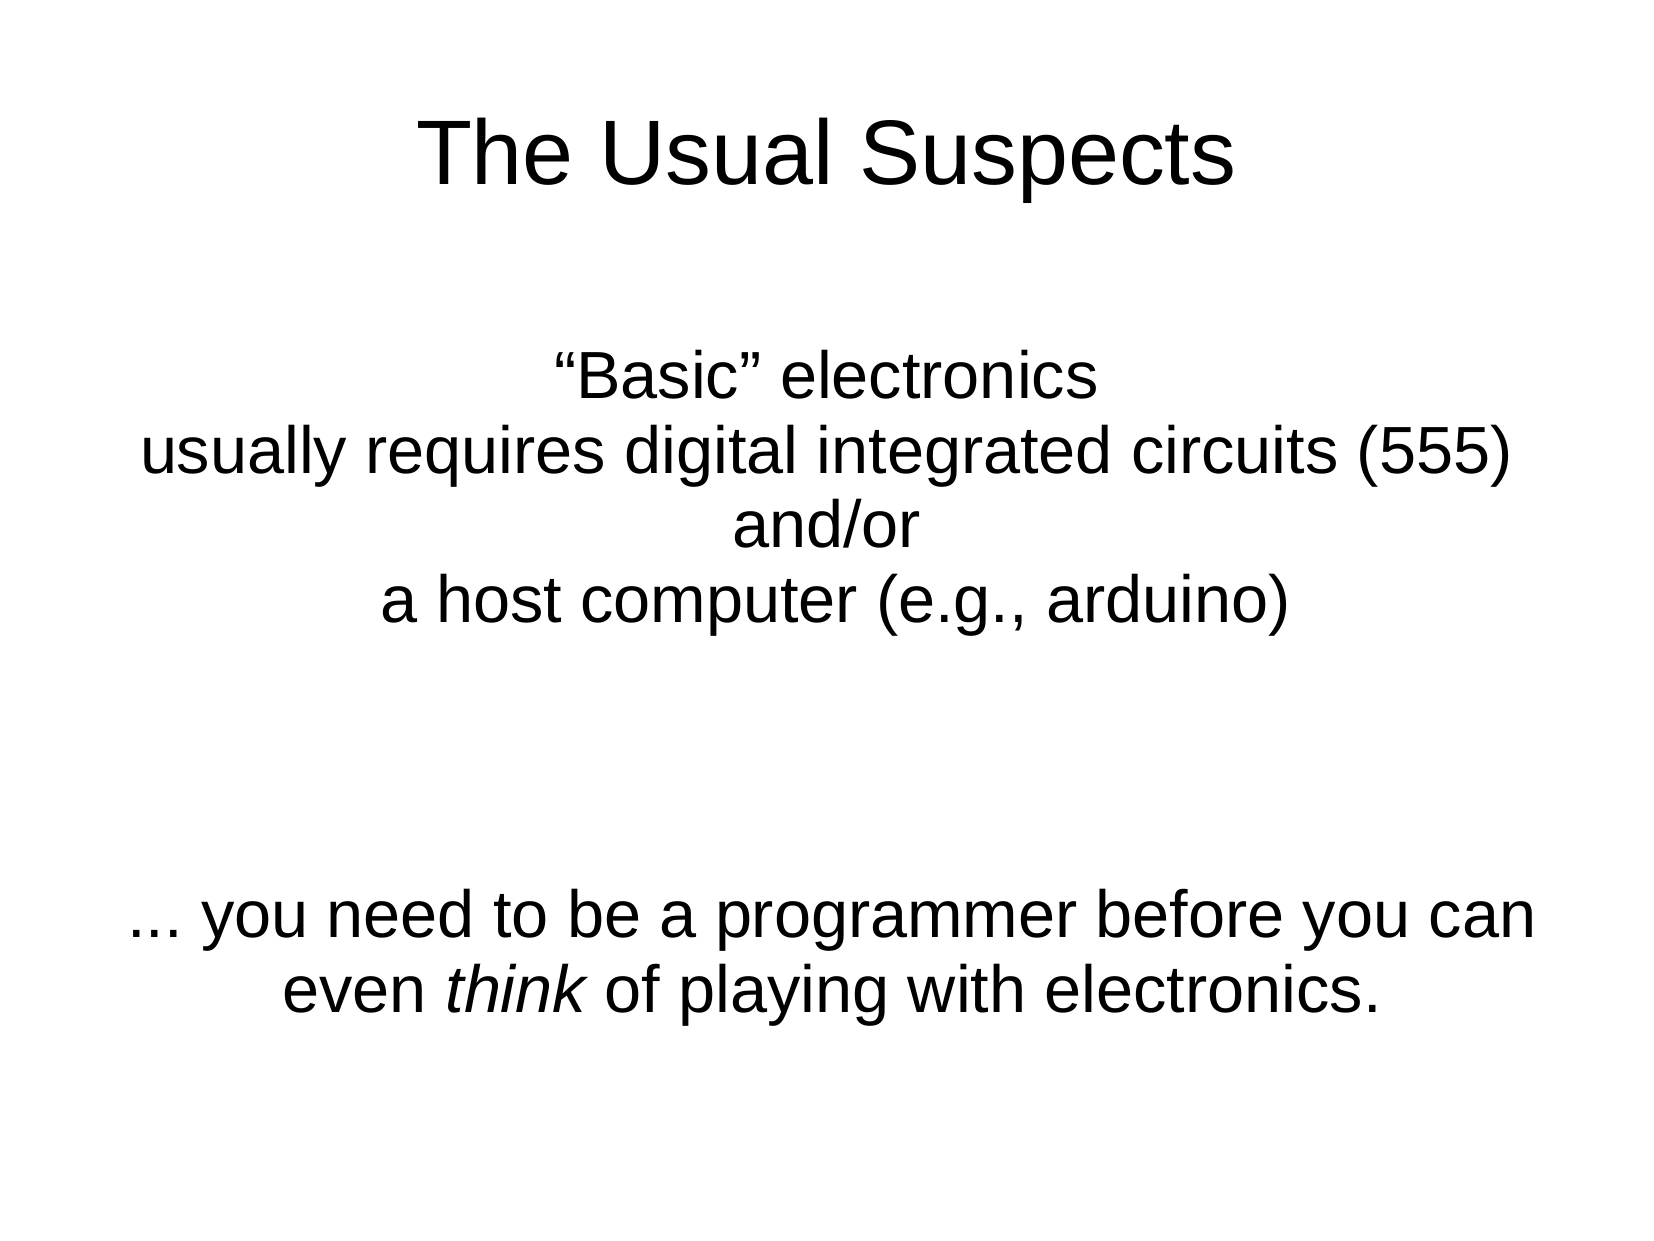

# The Usual Suspects
“Basic” electronics
usually requires digital integrated circuits (555)
and/or
 a host computer (e.g., arduino)
... you need to be a programmer before you can even think of playing with electronics.